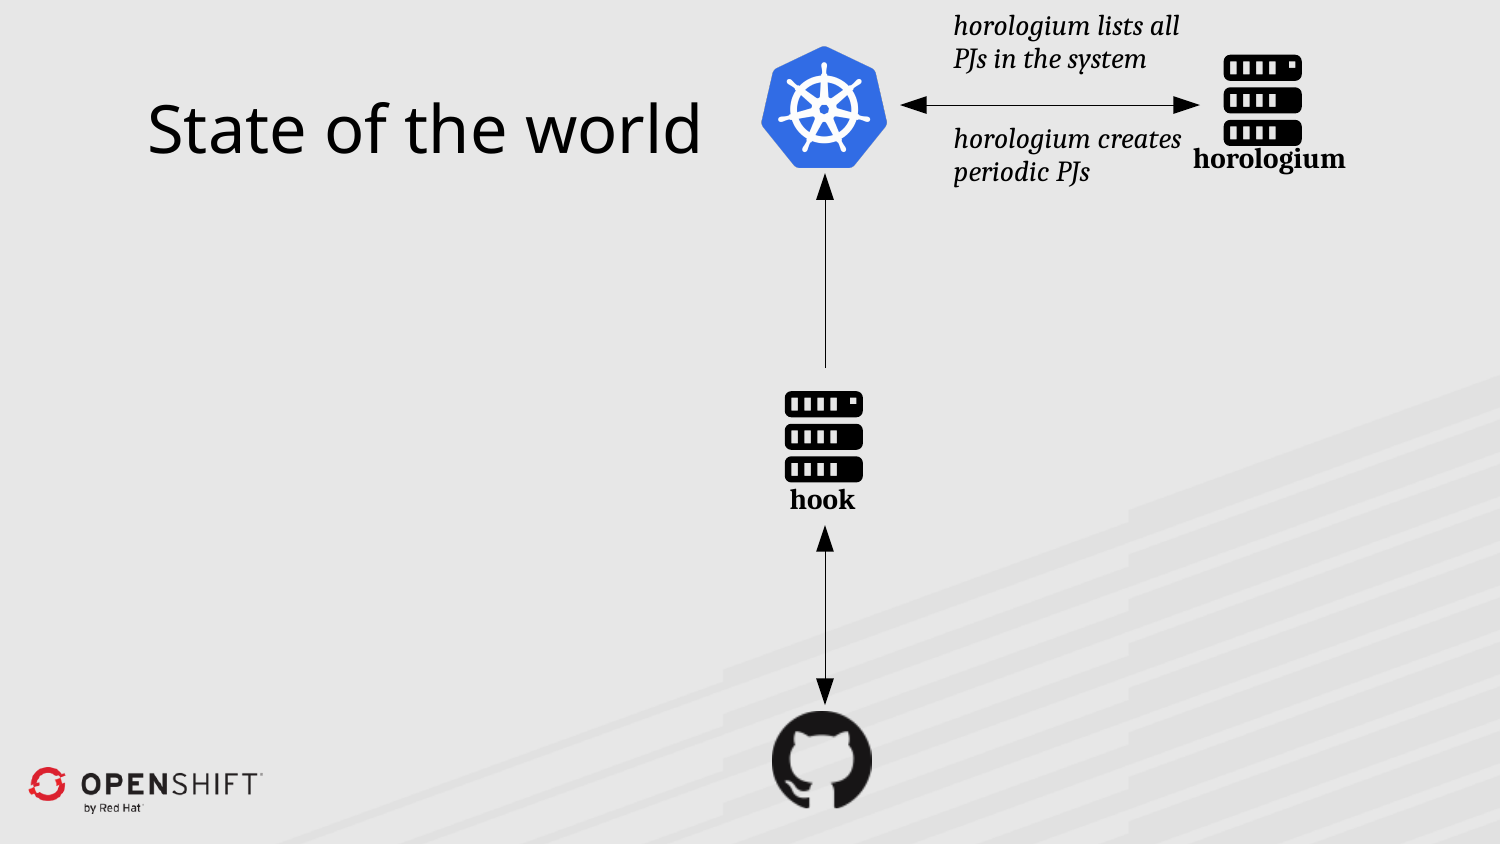

horologium lists all
PJs in the system
State of the world
horologium creates
periodic PJs
horologium
#
hook